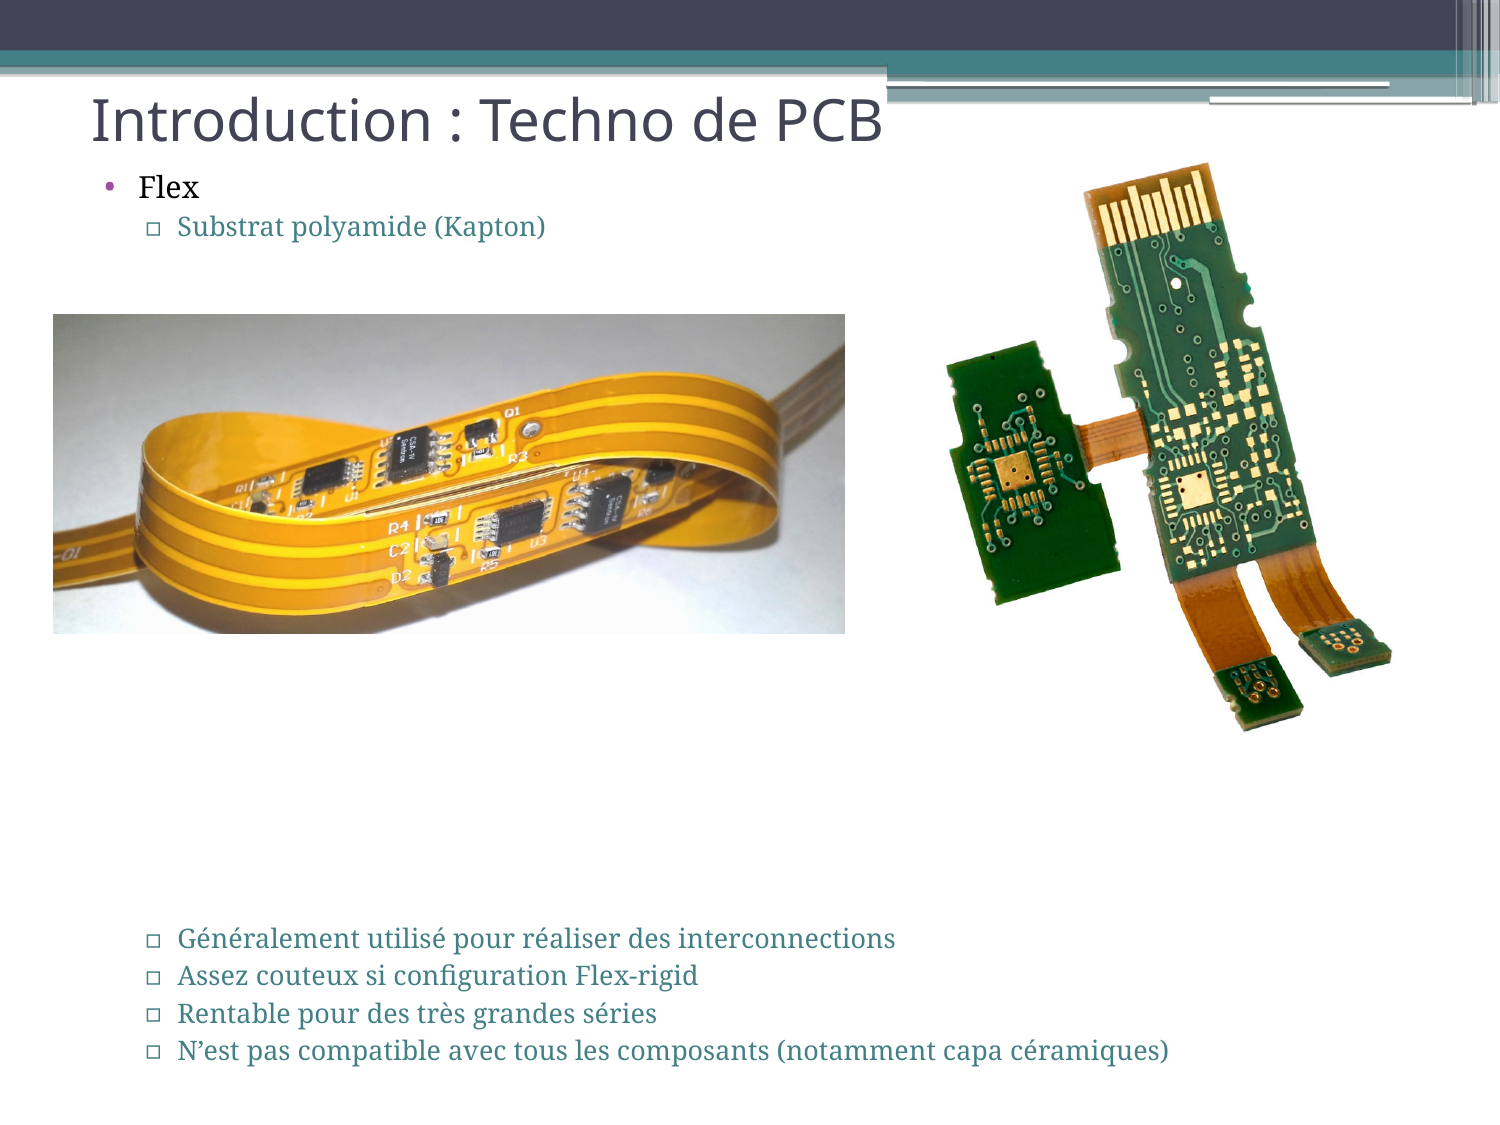

# Introduction : Techno de PCB
Flex
Substrat polyamide (Kapton)
Généralement utilisé pour réaliser des interconnections
Assez couteux si configuration Flex-rigid
Rentable pour des très grandes séries
N’est pas compatible avec tous les composants (notamment capa céramiques)